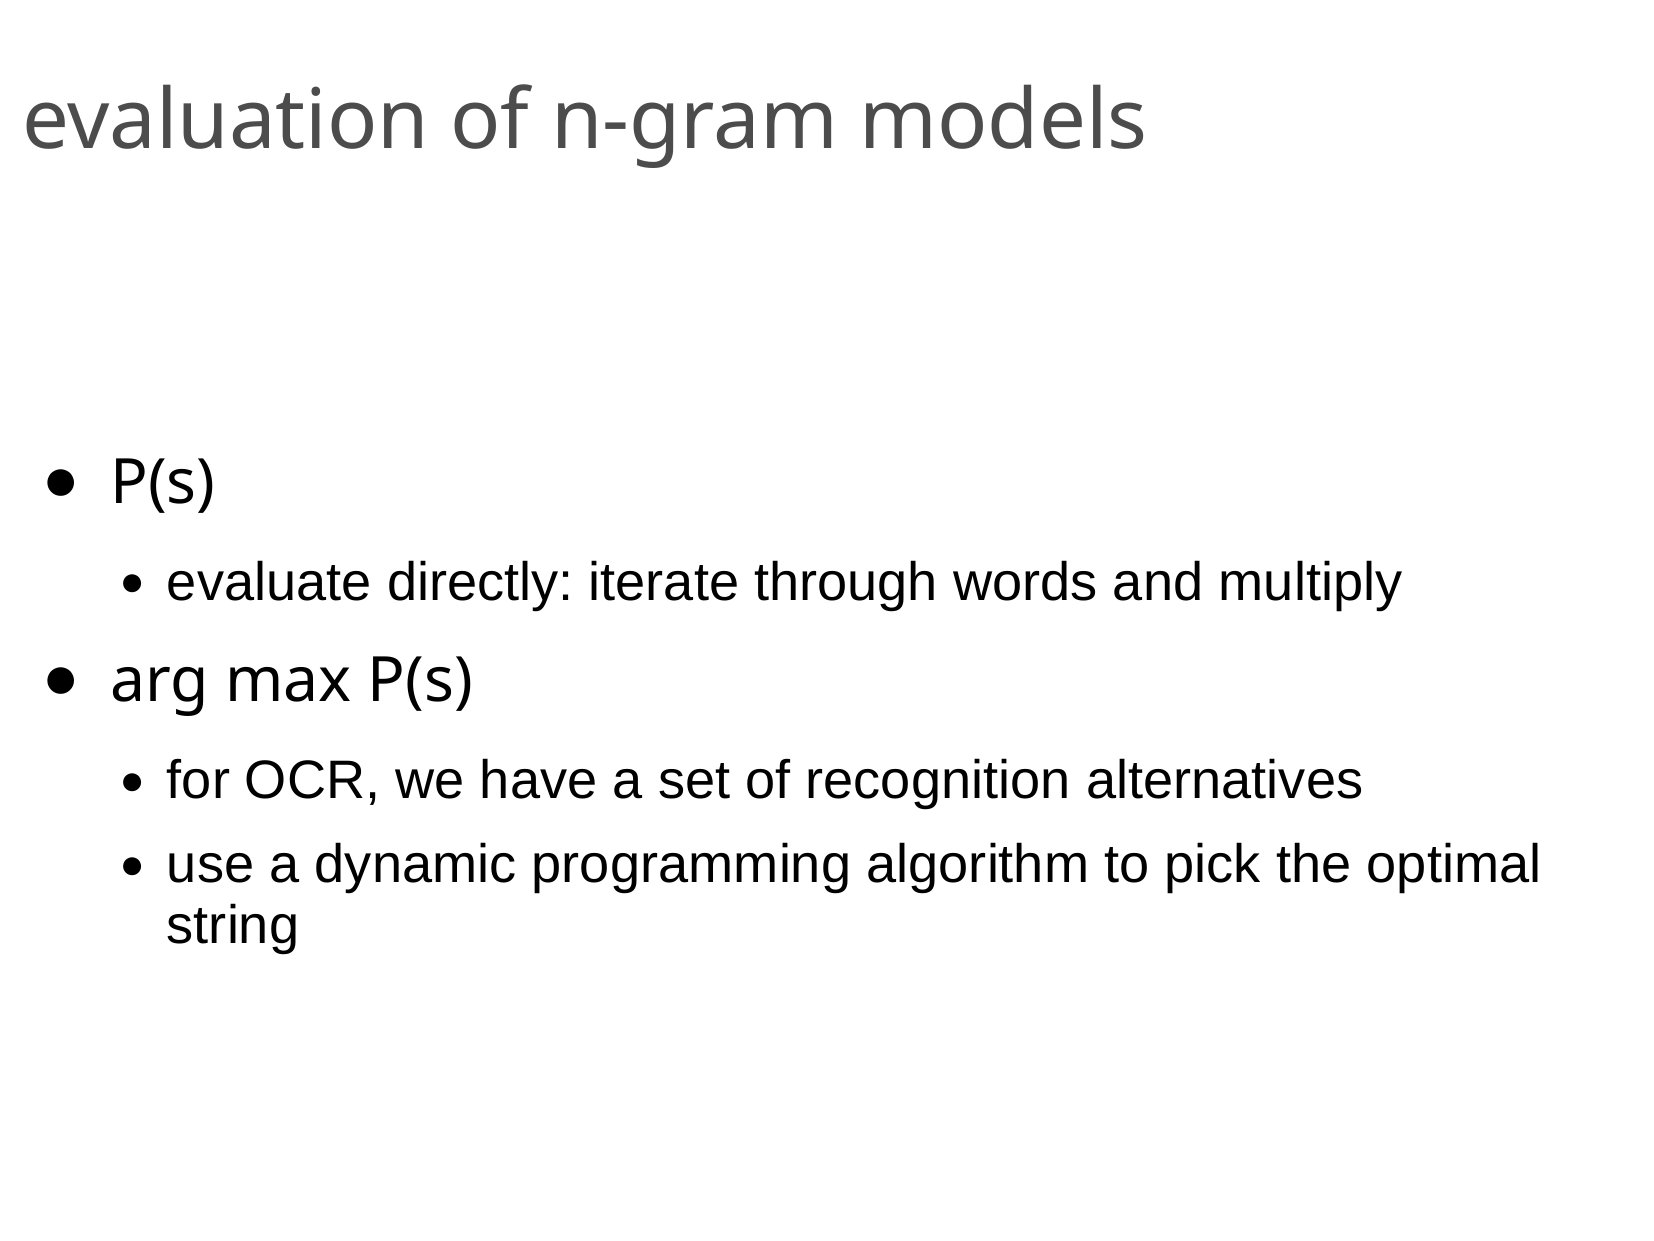

# evaluation of n-gram models
P(s)
evaluate directly: iterate through words and multiply
arg max P(s)
for OCR, we have a set of recognition alternatives
use a dynamic programming algorithm to pick the optimal string